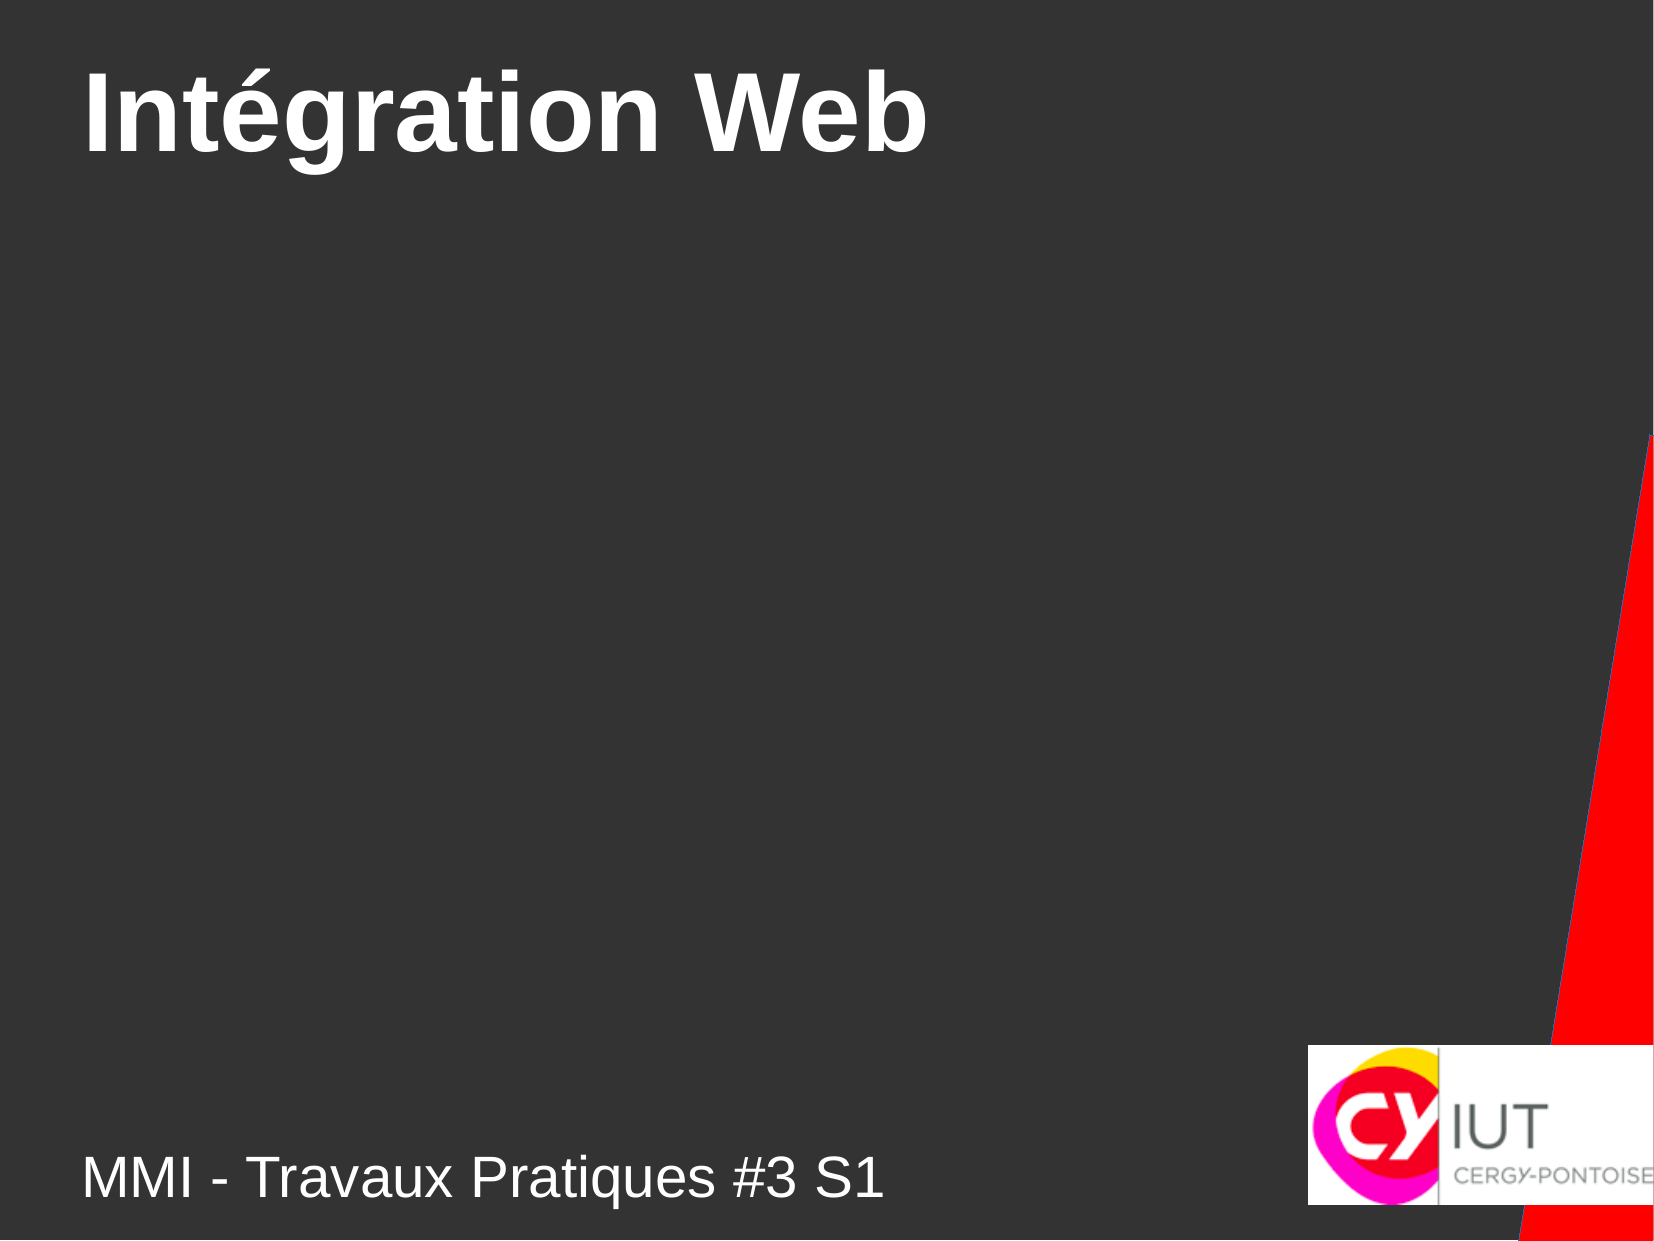

# Intégration Web
MMI - Travaux Pratiques #3 S1